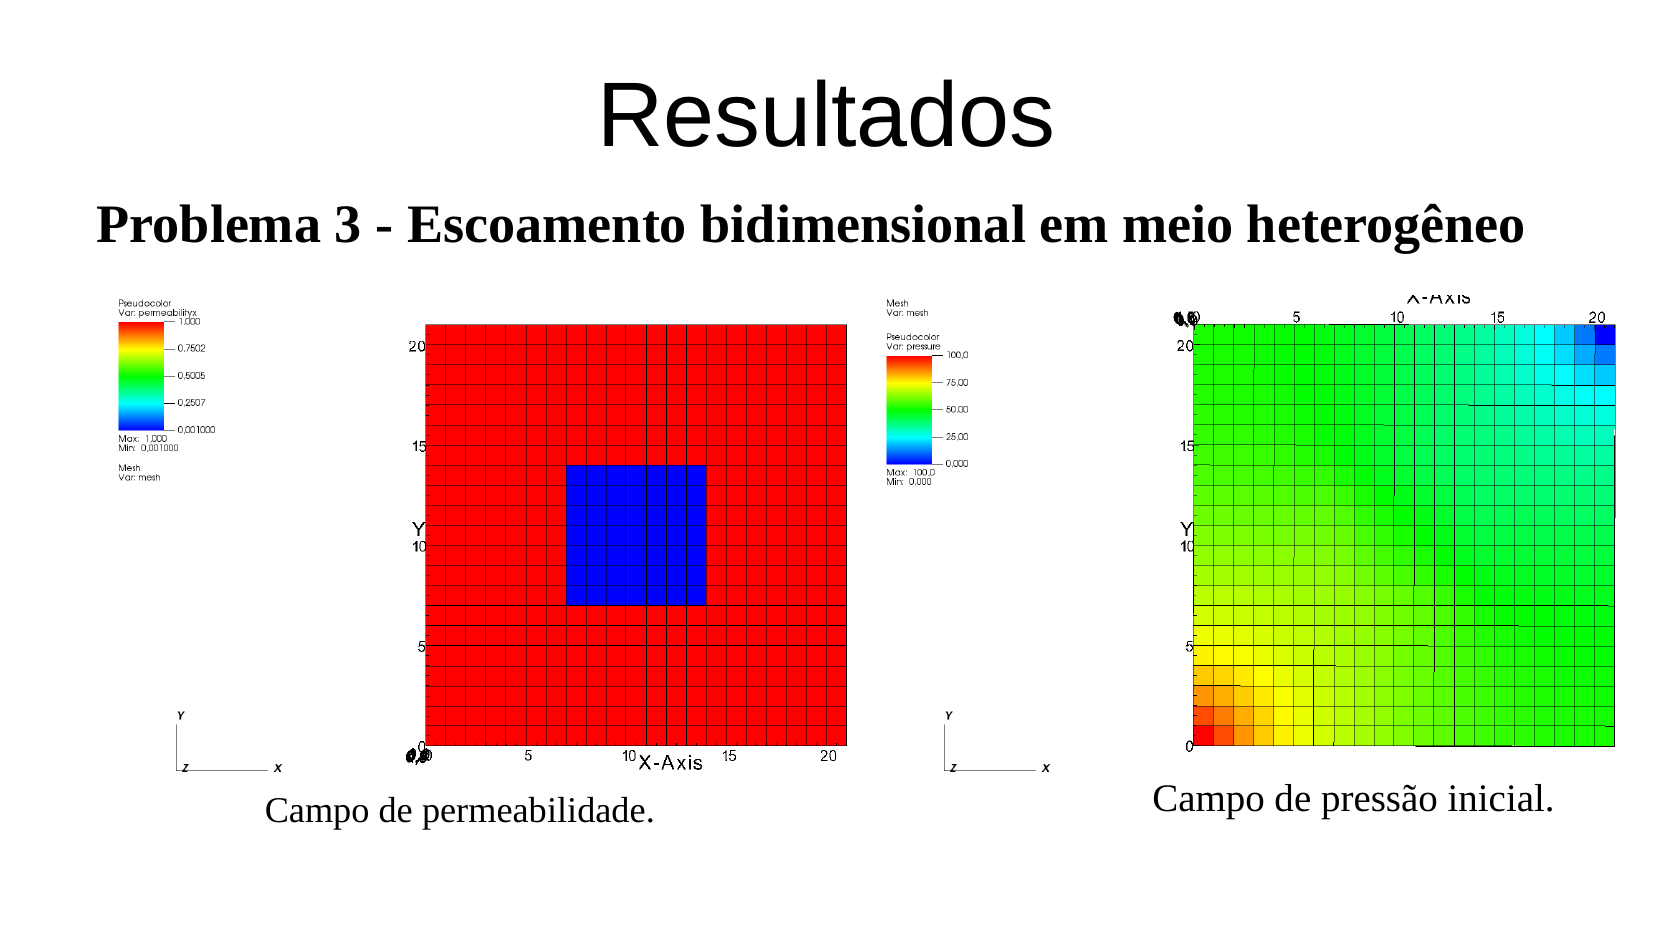

# Resultados
Problema 3 - Escoamento bidimensional em meio heterogêneo